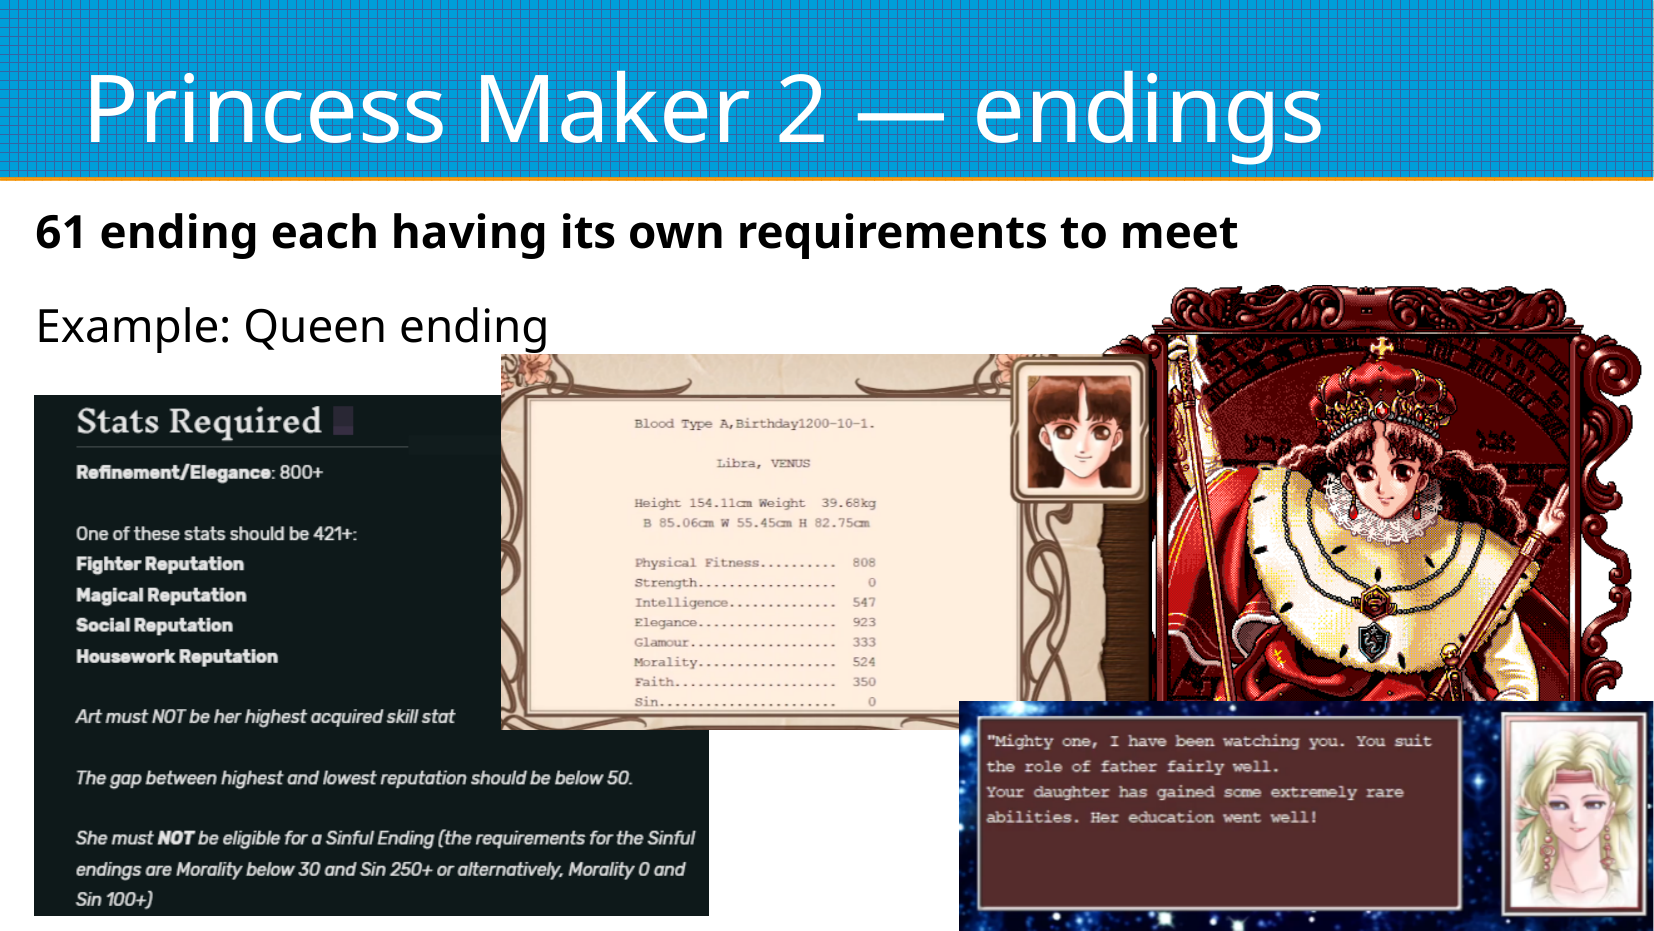

# Princess Maker 2 — endings
61 ending each having its own requirements to meet
Example: Queen ending